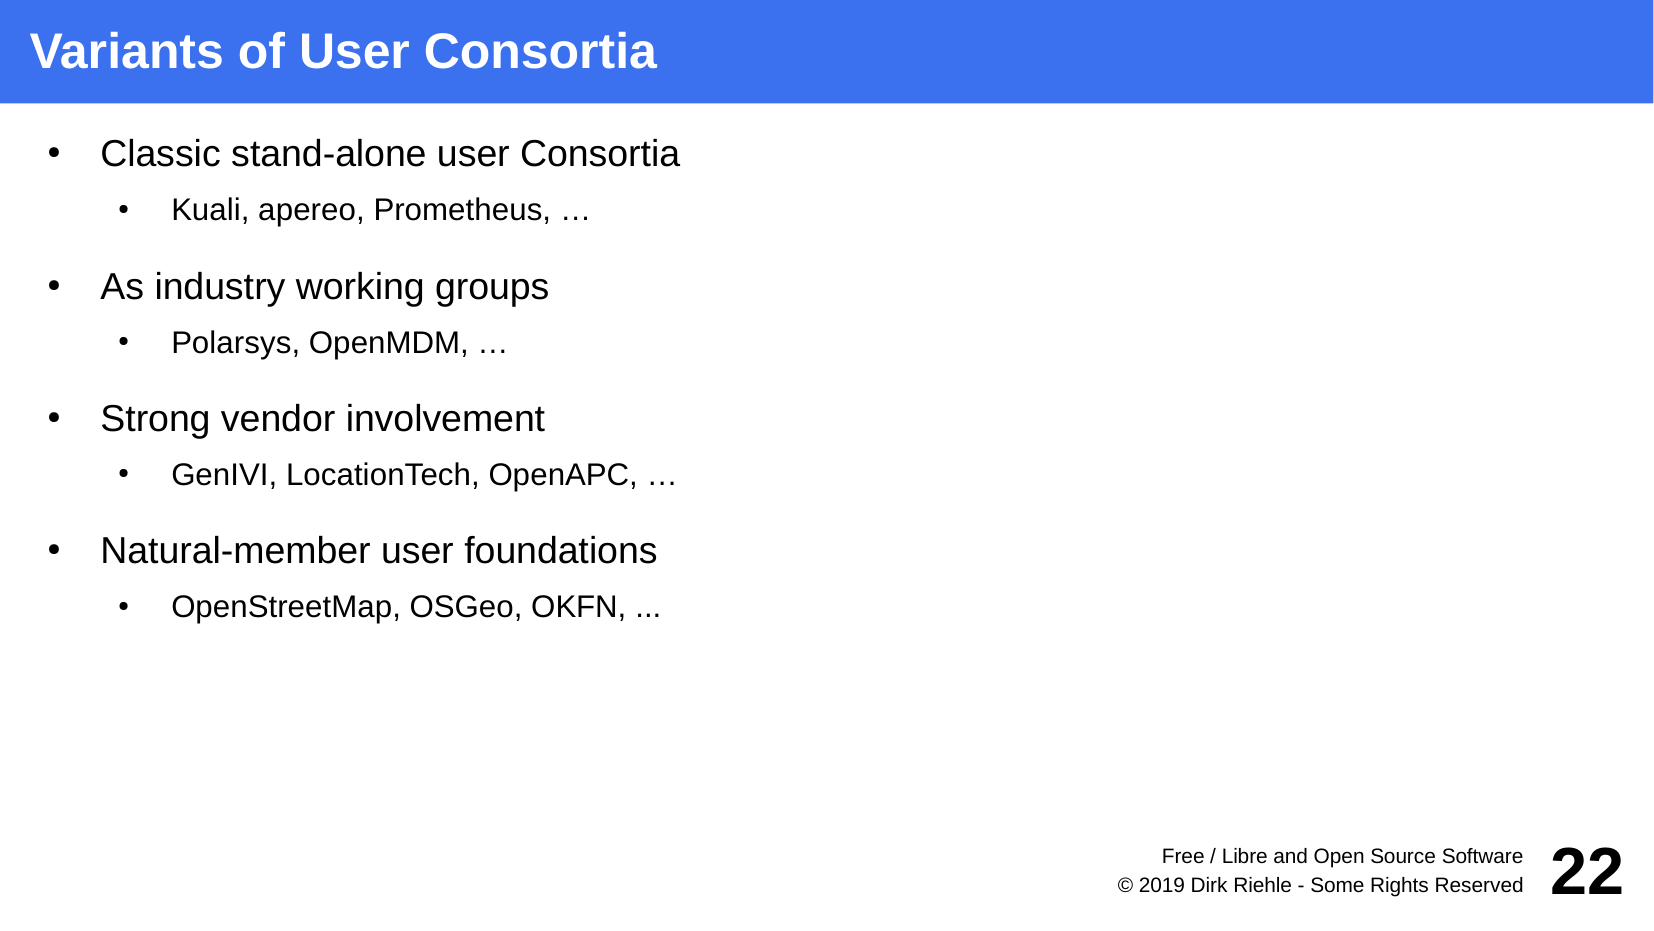

# Variants of User Consortia
Classic stand-alone user Consortia
Kuali, apereo, Prometheus, …
As industry working groups
Polarsys, OpenMDM, …
Strong vendor involvement
GenIVI, LocationTech, OpenAPC, …
Natural-member user foundations
OpenStreetMap, OSGeo, OKFN, ...
Free / Libre and Open Source Software
22
© 2019 Dirk Riehle - Some Rights Reserved